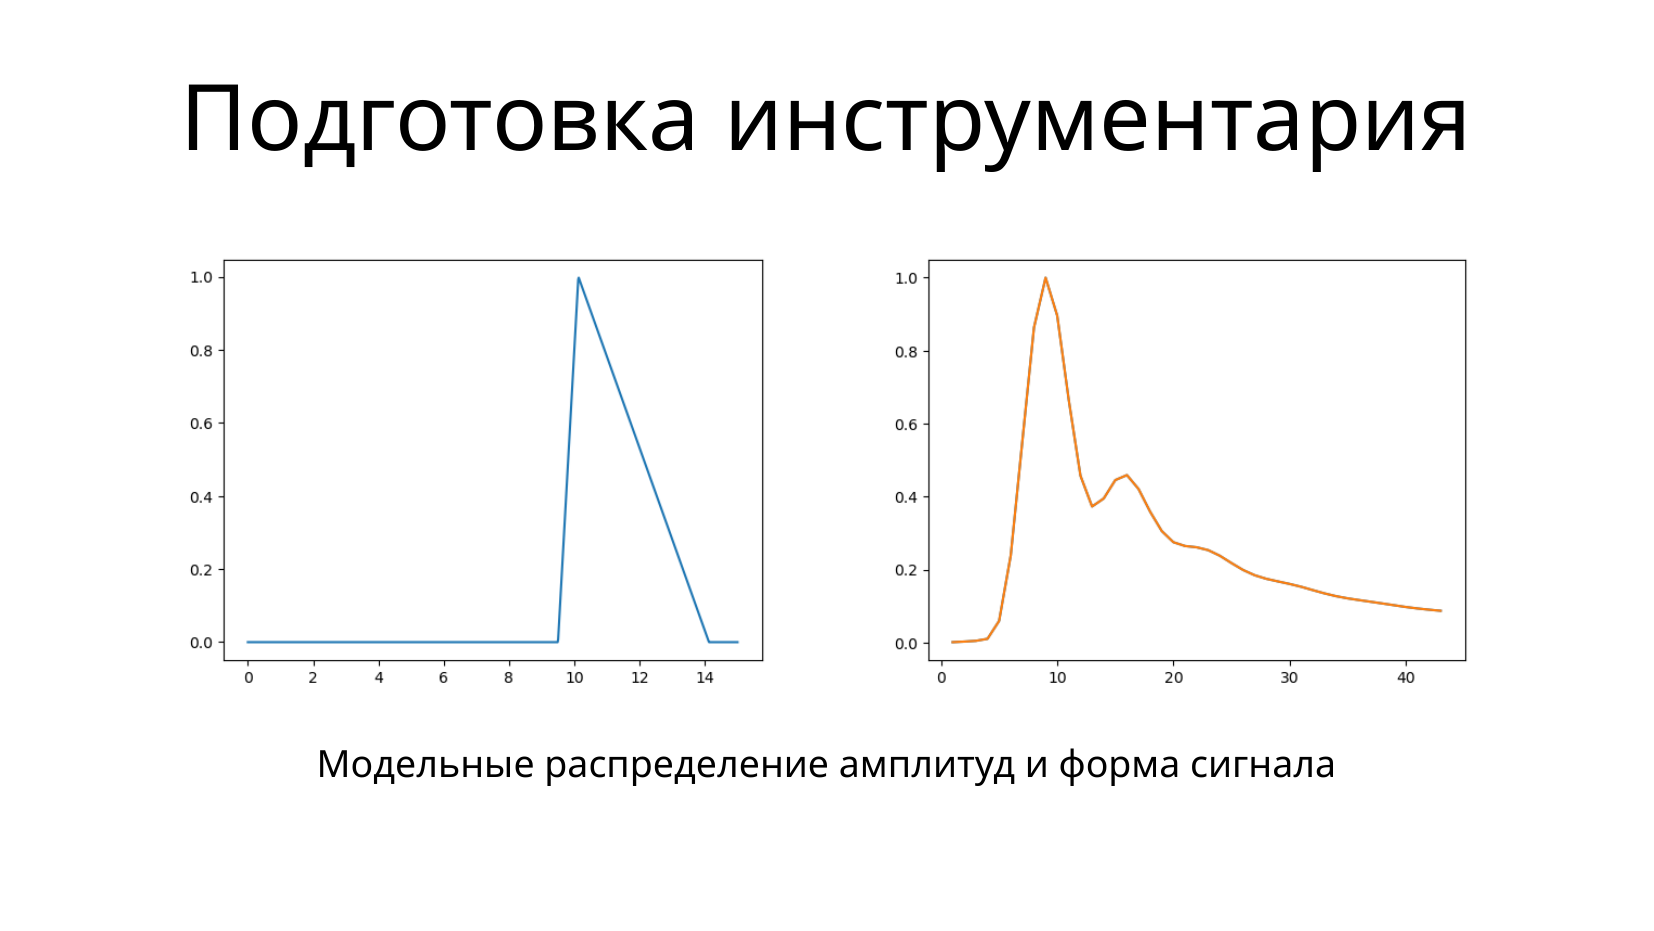

# Подготовка инструментария
Модельные распределение амплитуд и форма сигнала